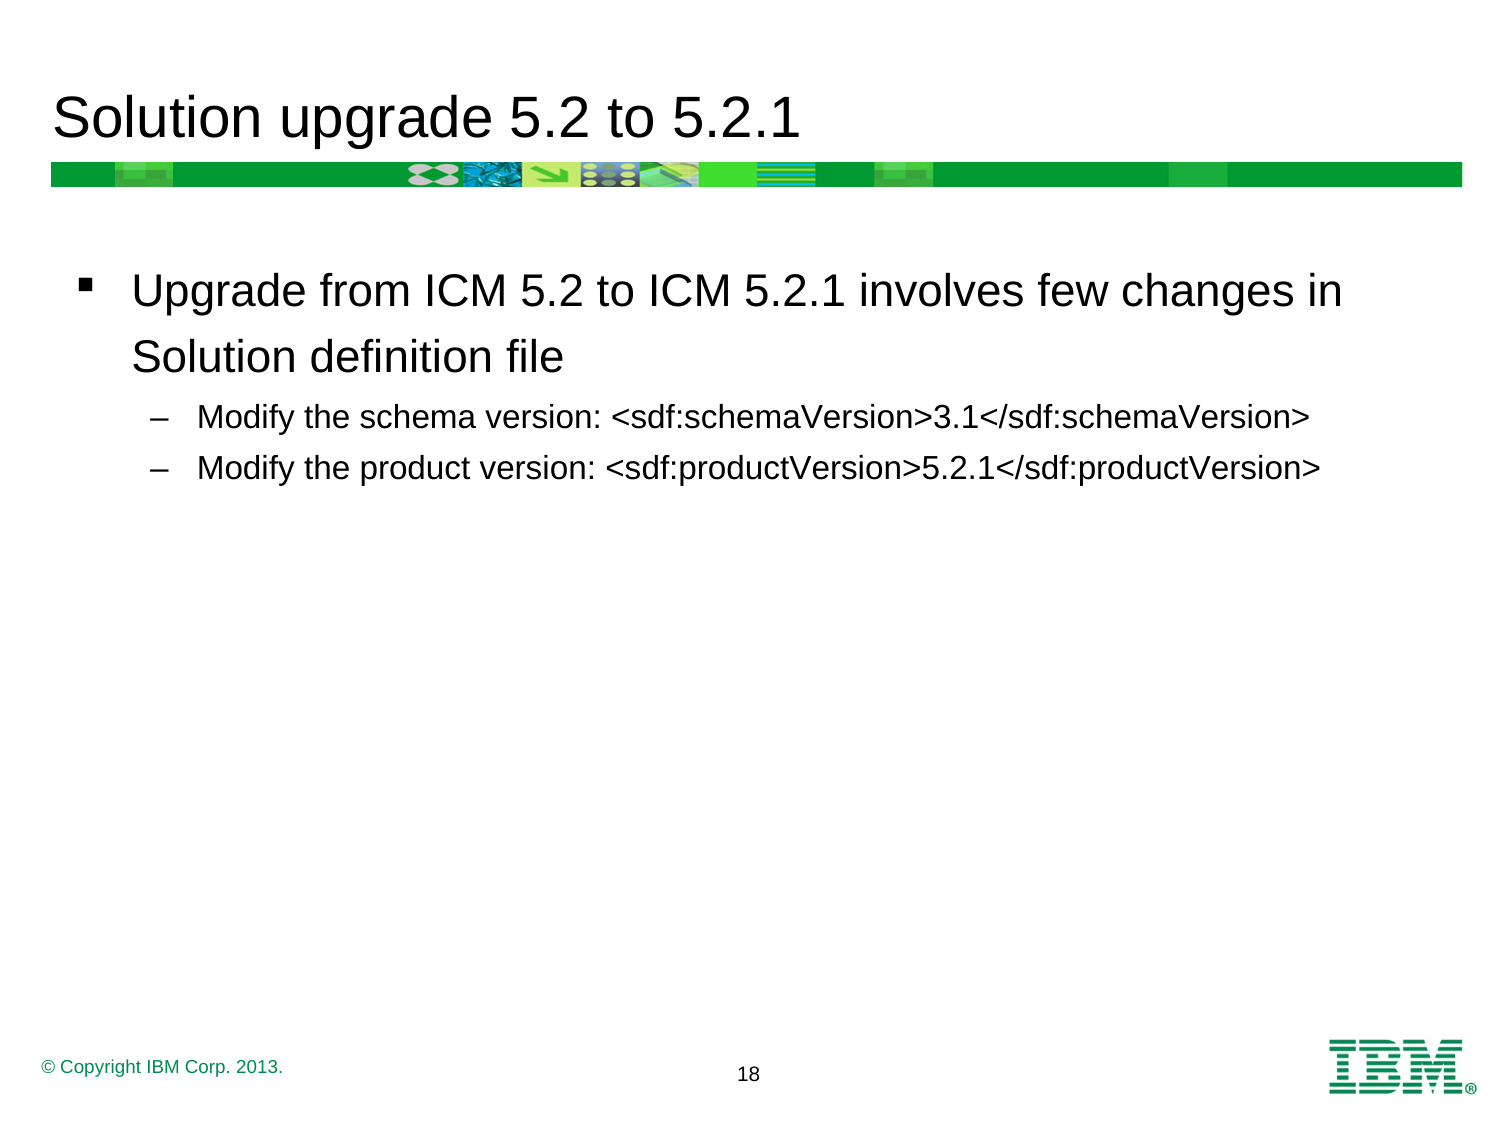

# Solution upgrade 5.2 to 5.2.1
Upgrade from ICM 5.2 to ICM 5.2.1 involves few changes in Solution definition file
Modify the schema version: <sdf:schemaVersion>3.1</sdf:schemaVersion>
Modify the product version: <sdf:productVersion>5.2.1</sdf:productVersion>
18